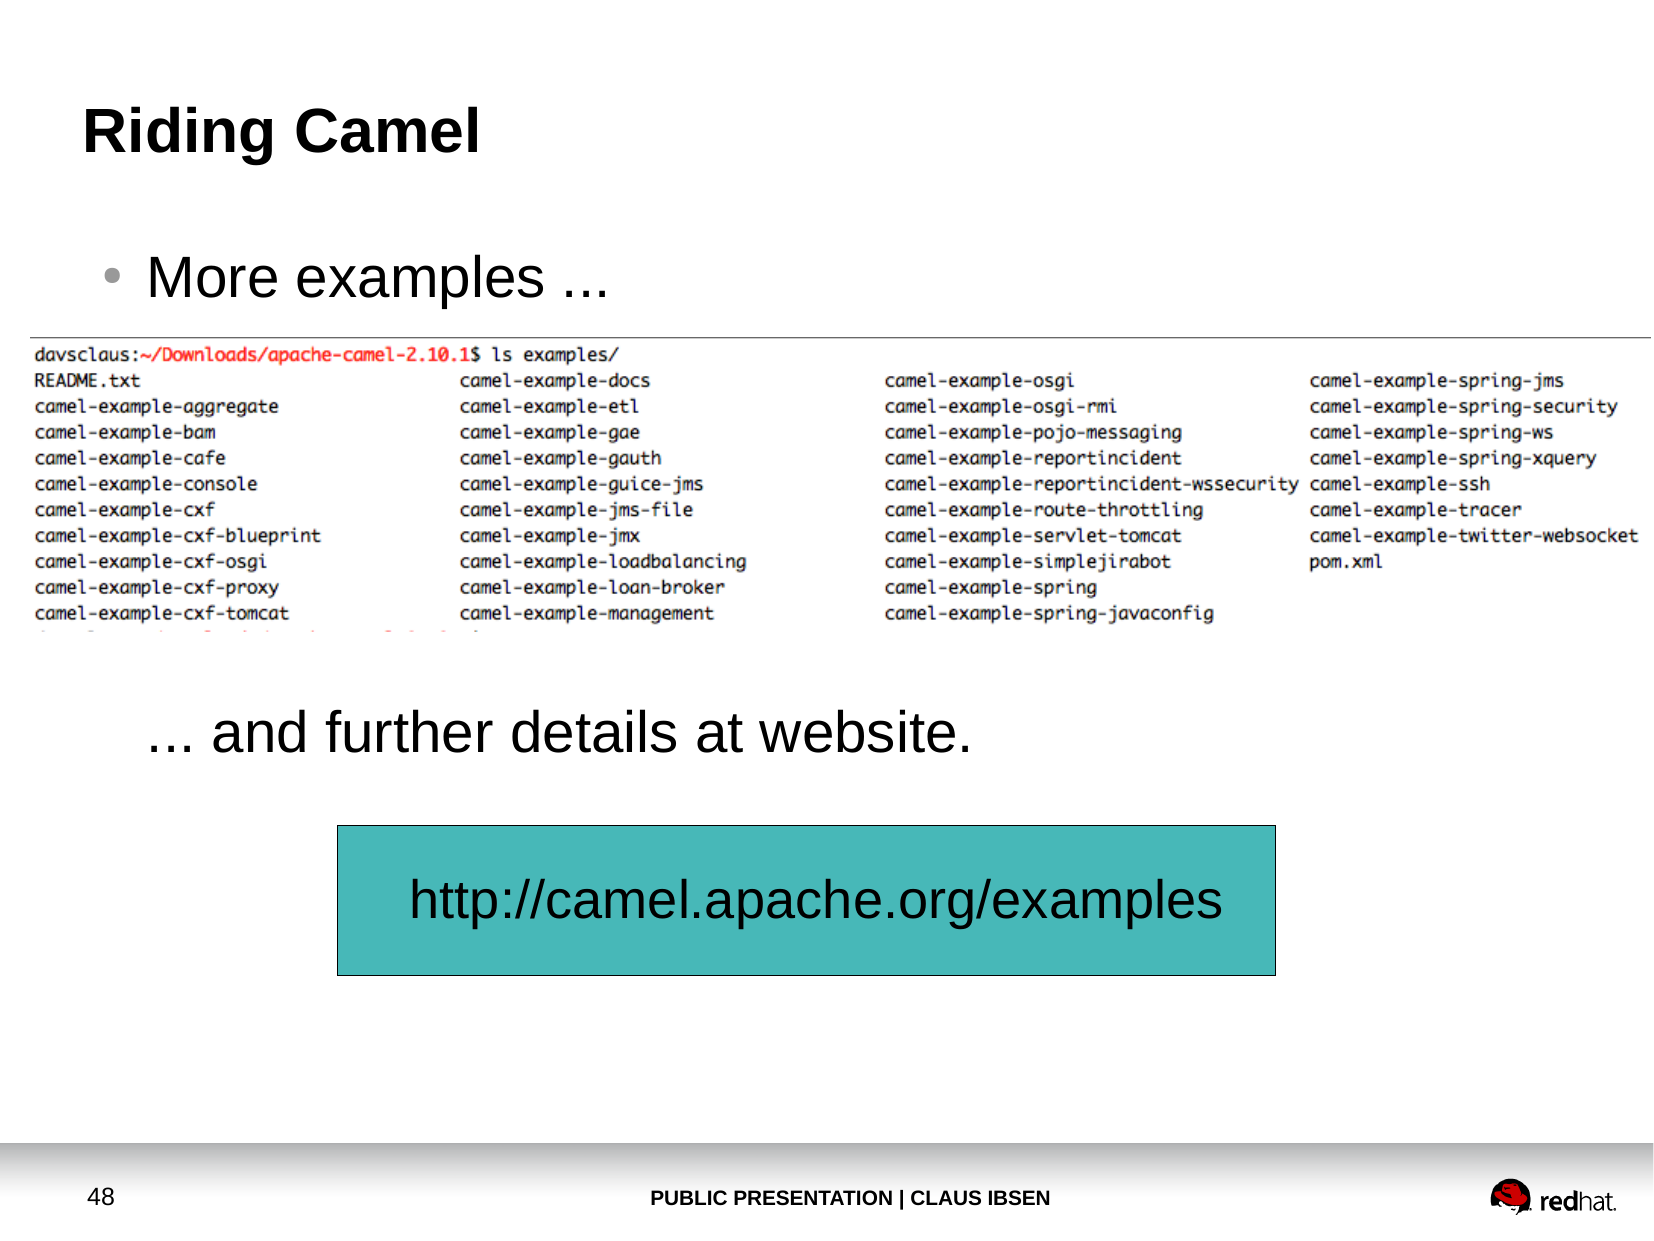

# Riding Camel
More examples ...
... and further details at website.
http://camel.apache.org/examples